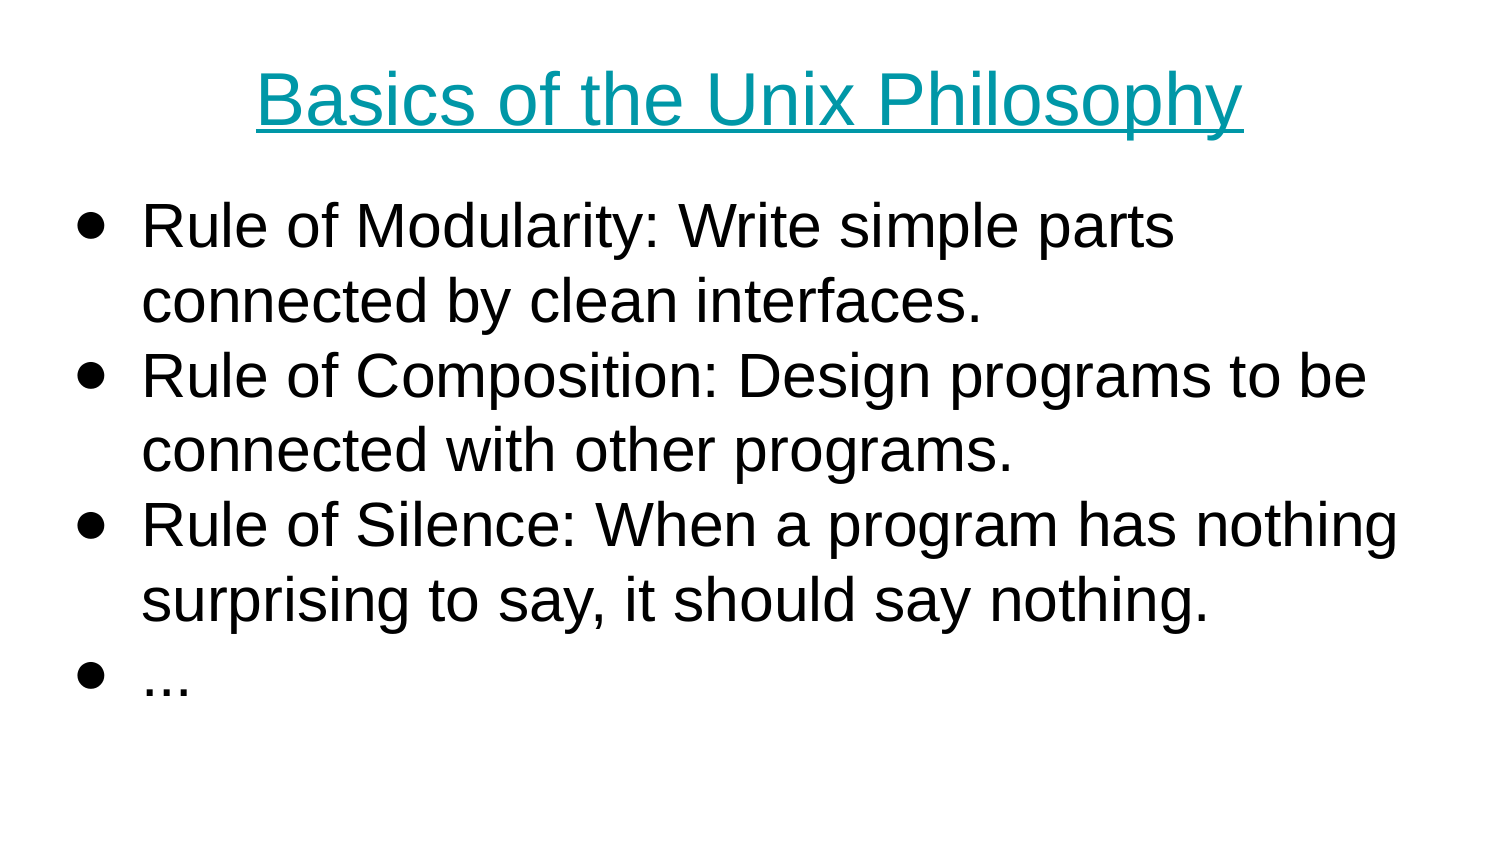

# Basics of the Unix Philosophy
Rule of Modularity: Write simple parts connected by clean interfaces.
Rule of Composition: Design programs to be connected with other programs.
Rule of Silence: When a program has nothing surprising to say, it should say nothing.
...